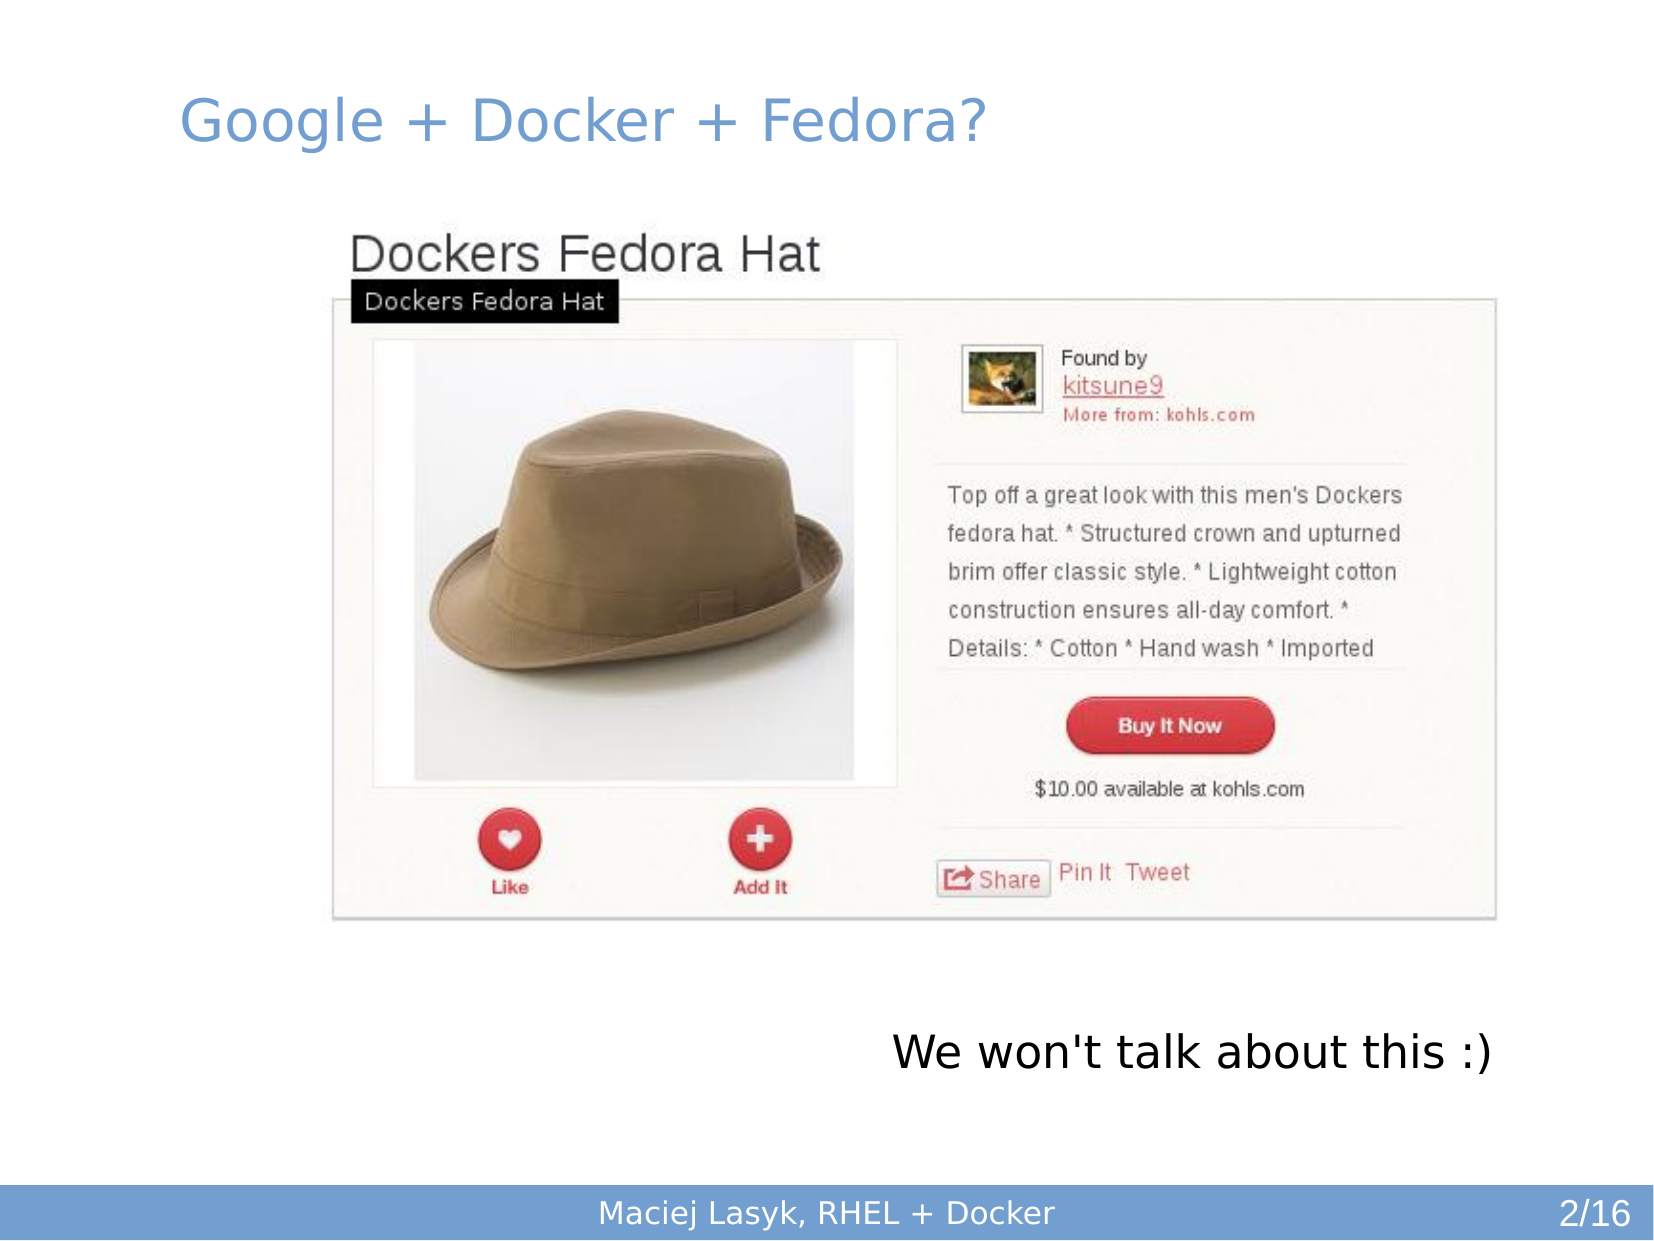

Google + Docker + Fedora?
We won't talk about this :)
 2/16
Maciej Lasyk, RHEL + Docker